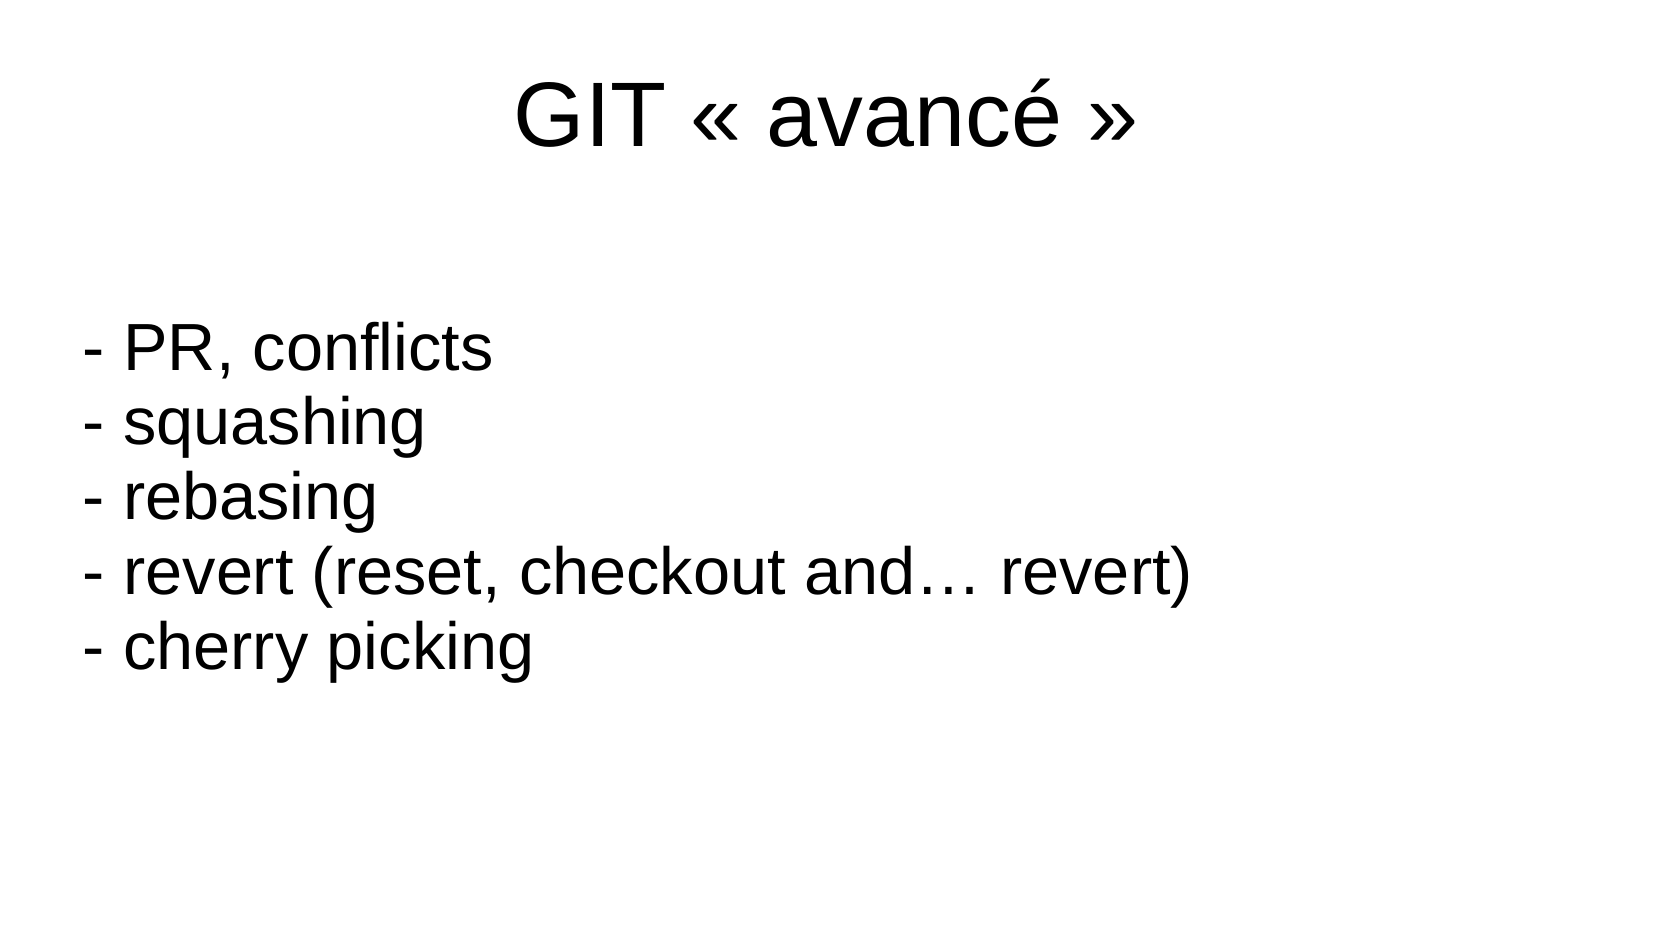

# GIT « avancé »
- PR, conflicts
- squashing
- rebasing
- revert (reset, checkout and… revert)
- cherry picking